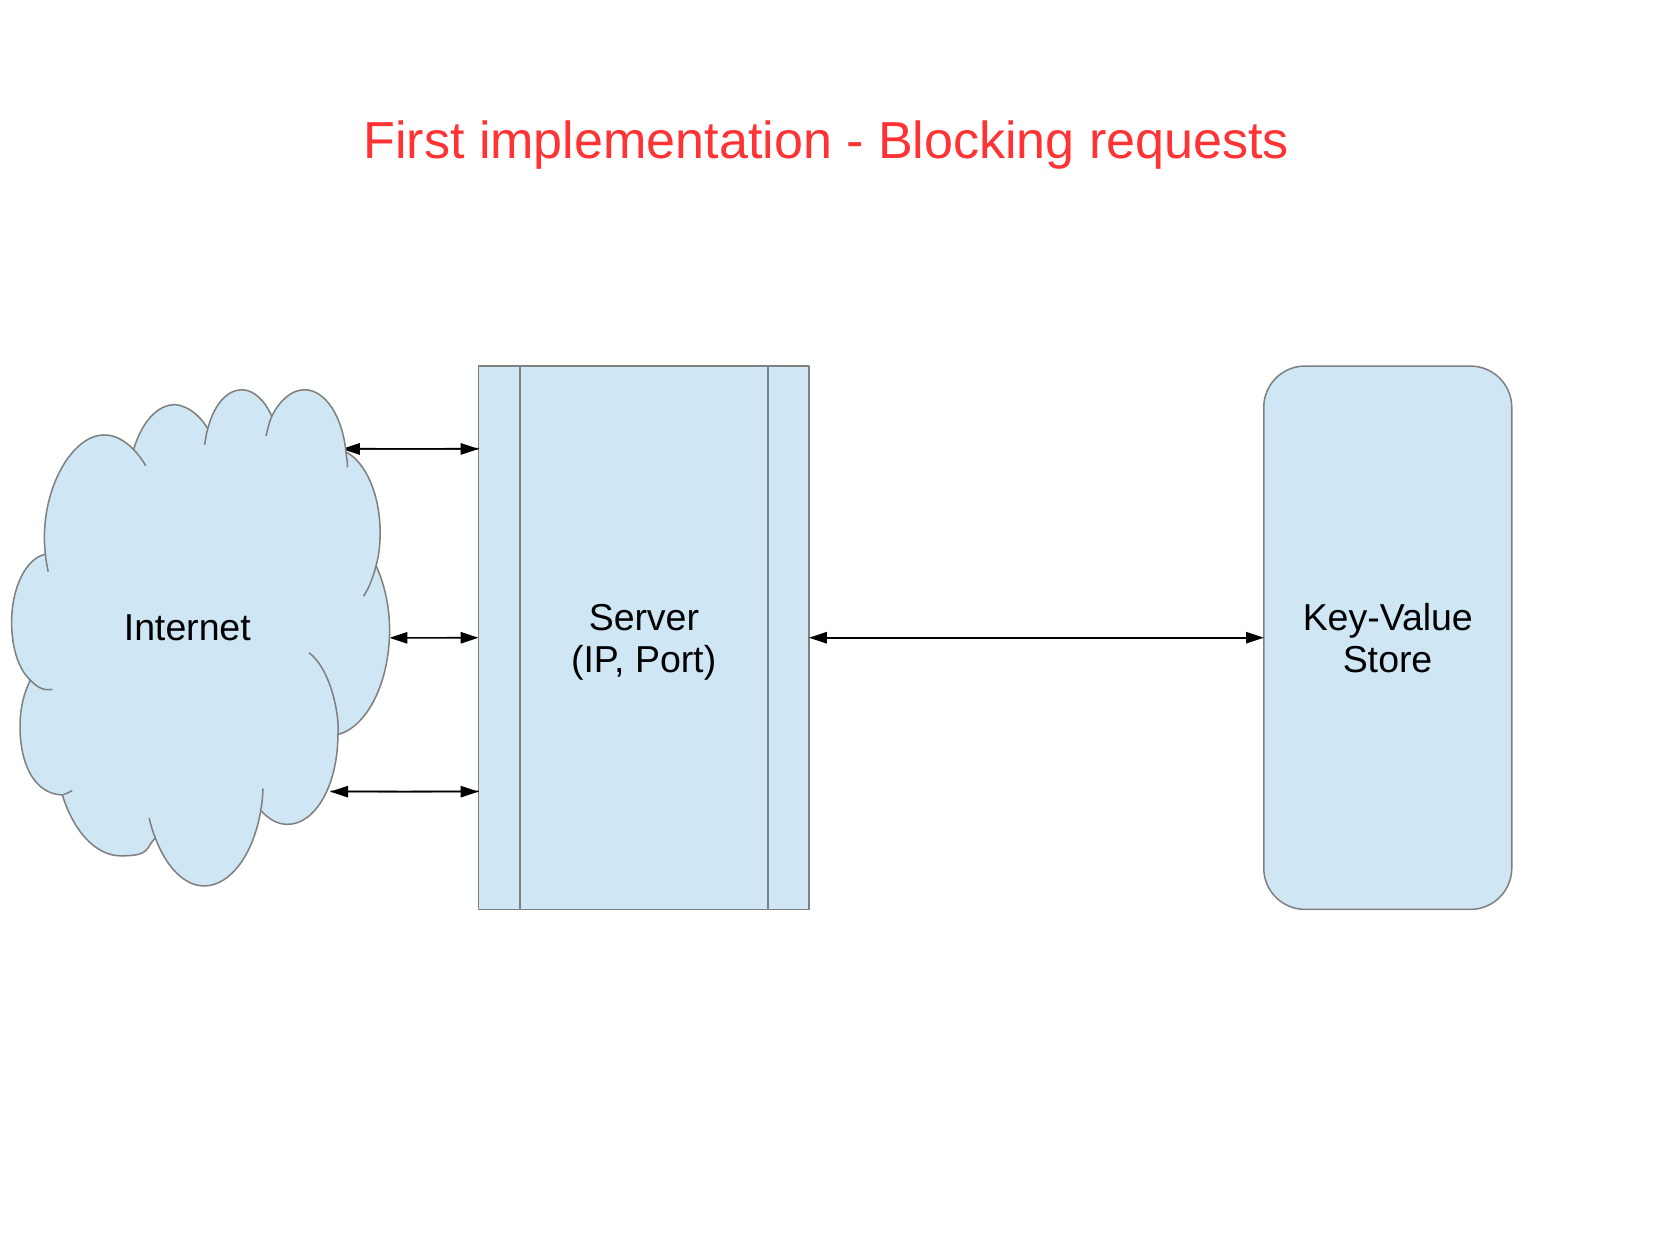

First implementation - Blocking requests
Server
(IP, Port)
Key-Value
Store
Internet
Request
Request